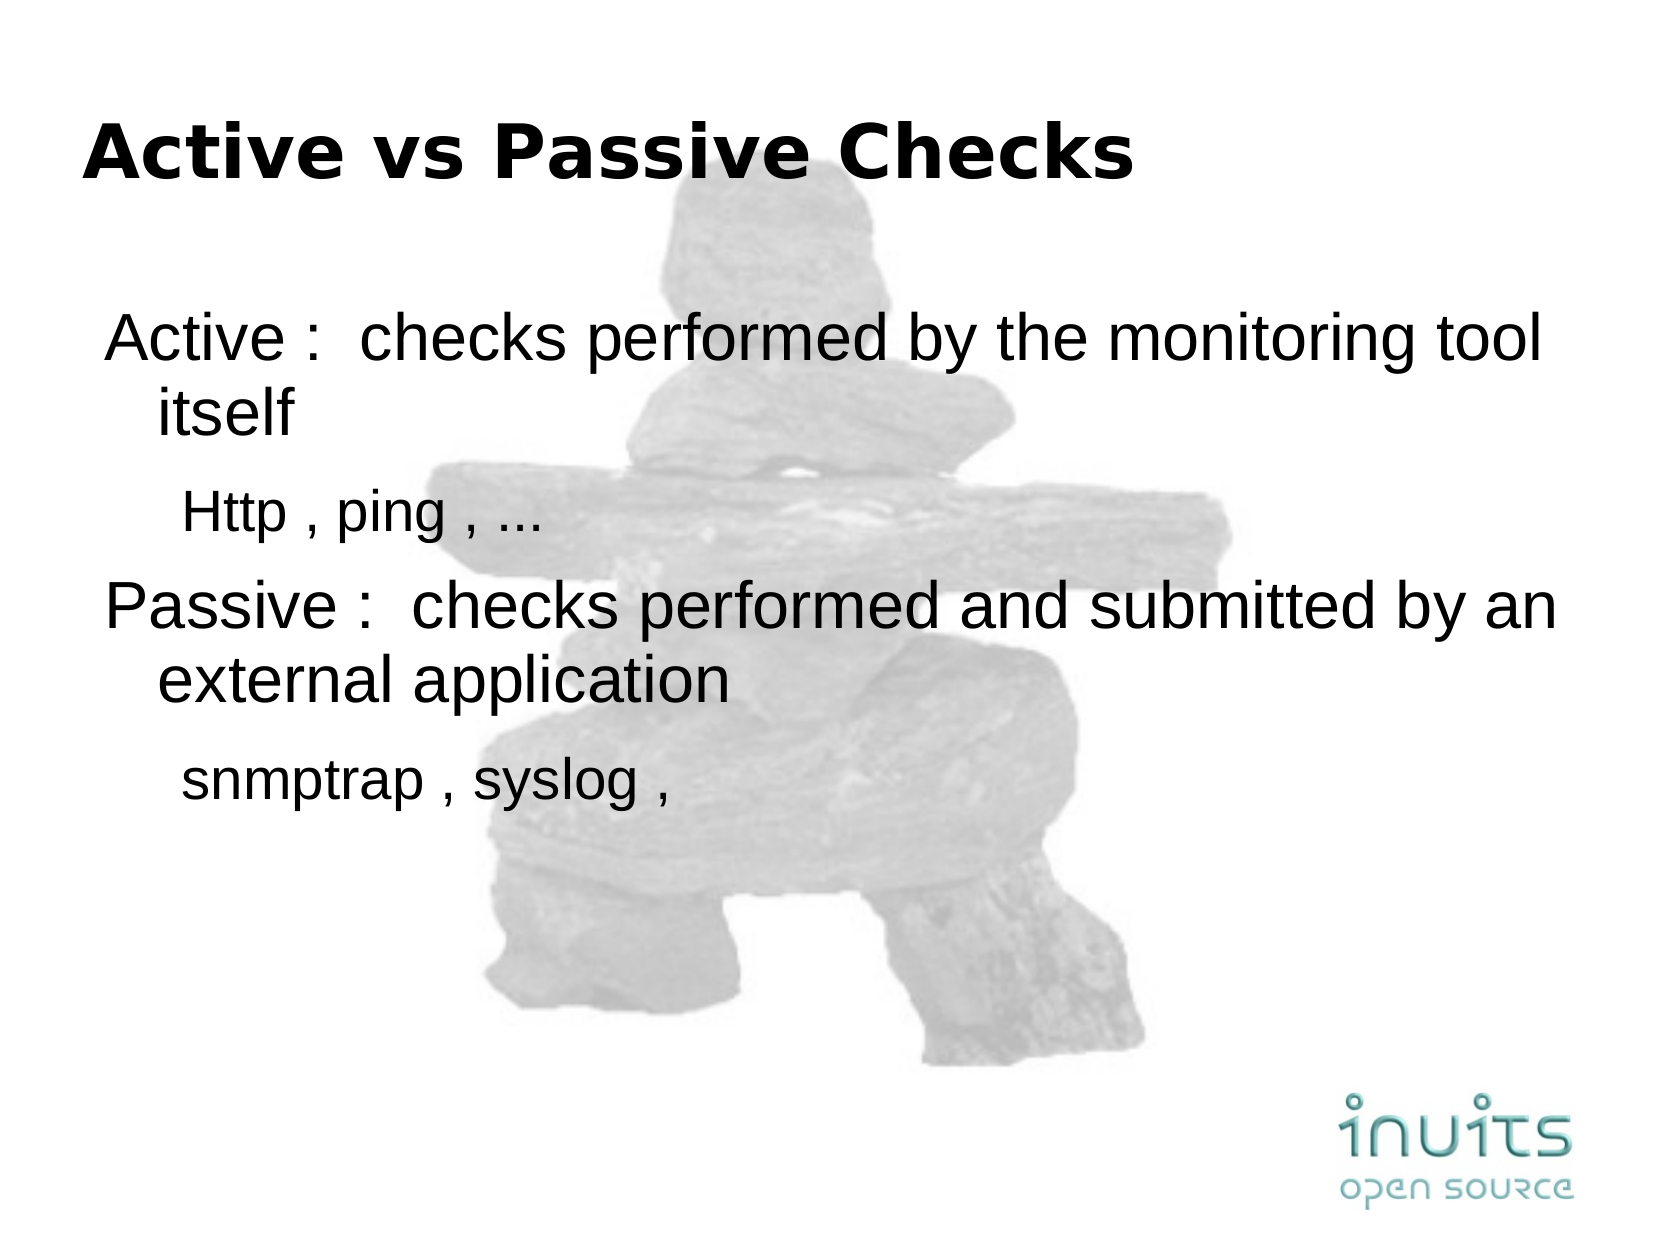

# Active vs Passive Checks
Active : checks performed by the monitoring tool itself
Http , ping , ...
Passive : checks performed and submitted by an external application
snmptrap , syslog ,
7